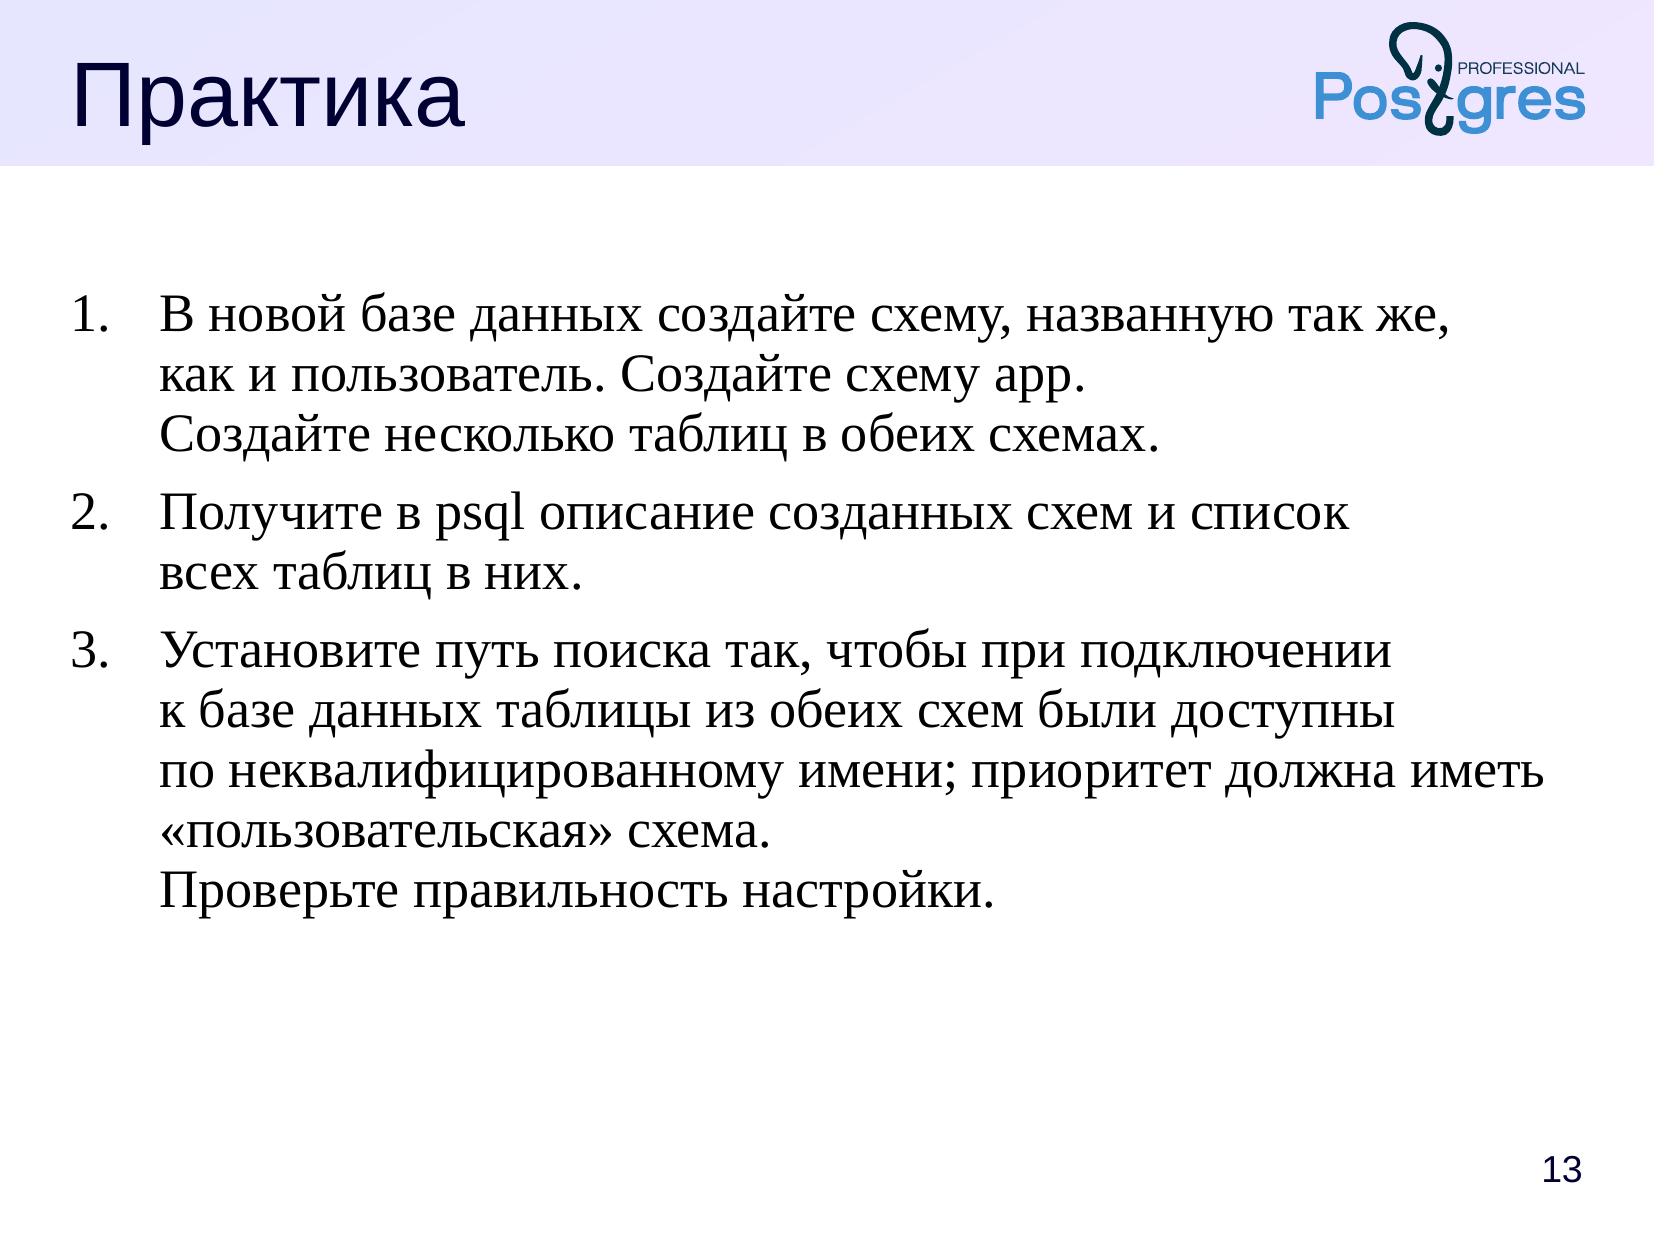

# Практика
В новой базе данных создайте схему, названную так же,
как и пользователь. Создайте схему app.
Создайте несколько таблиц в обеих схемах.
Получите в psql описание созданных схем и список
всех таблиц в них.
Установите путь поиска так, чтобы при подключении
к базе данных таблицы из обеих схем были доступны
по неквалифицированному имени; приоритет должна иметь «пользовательская» схема.
Проверьте правильность настройки.